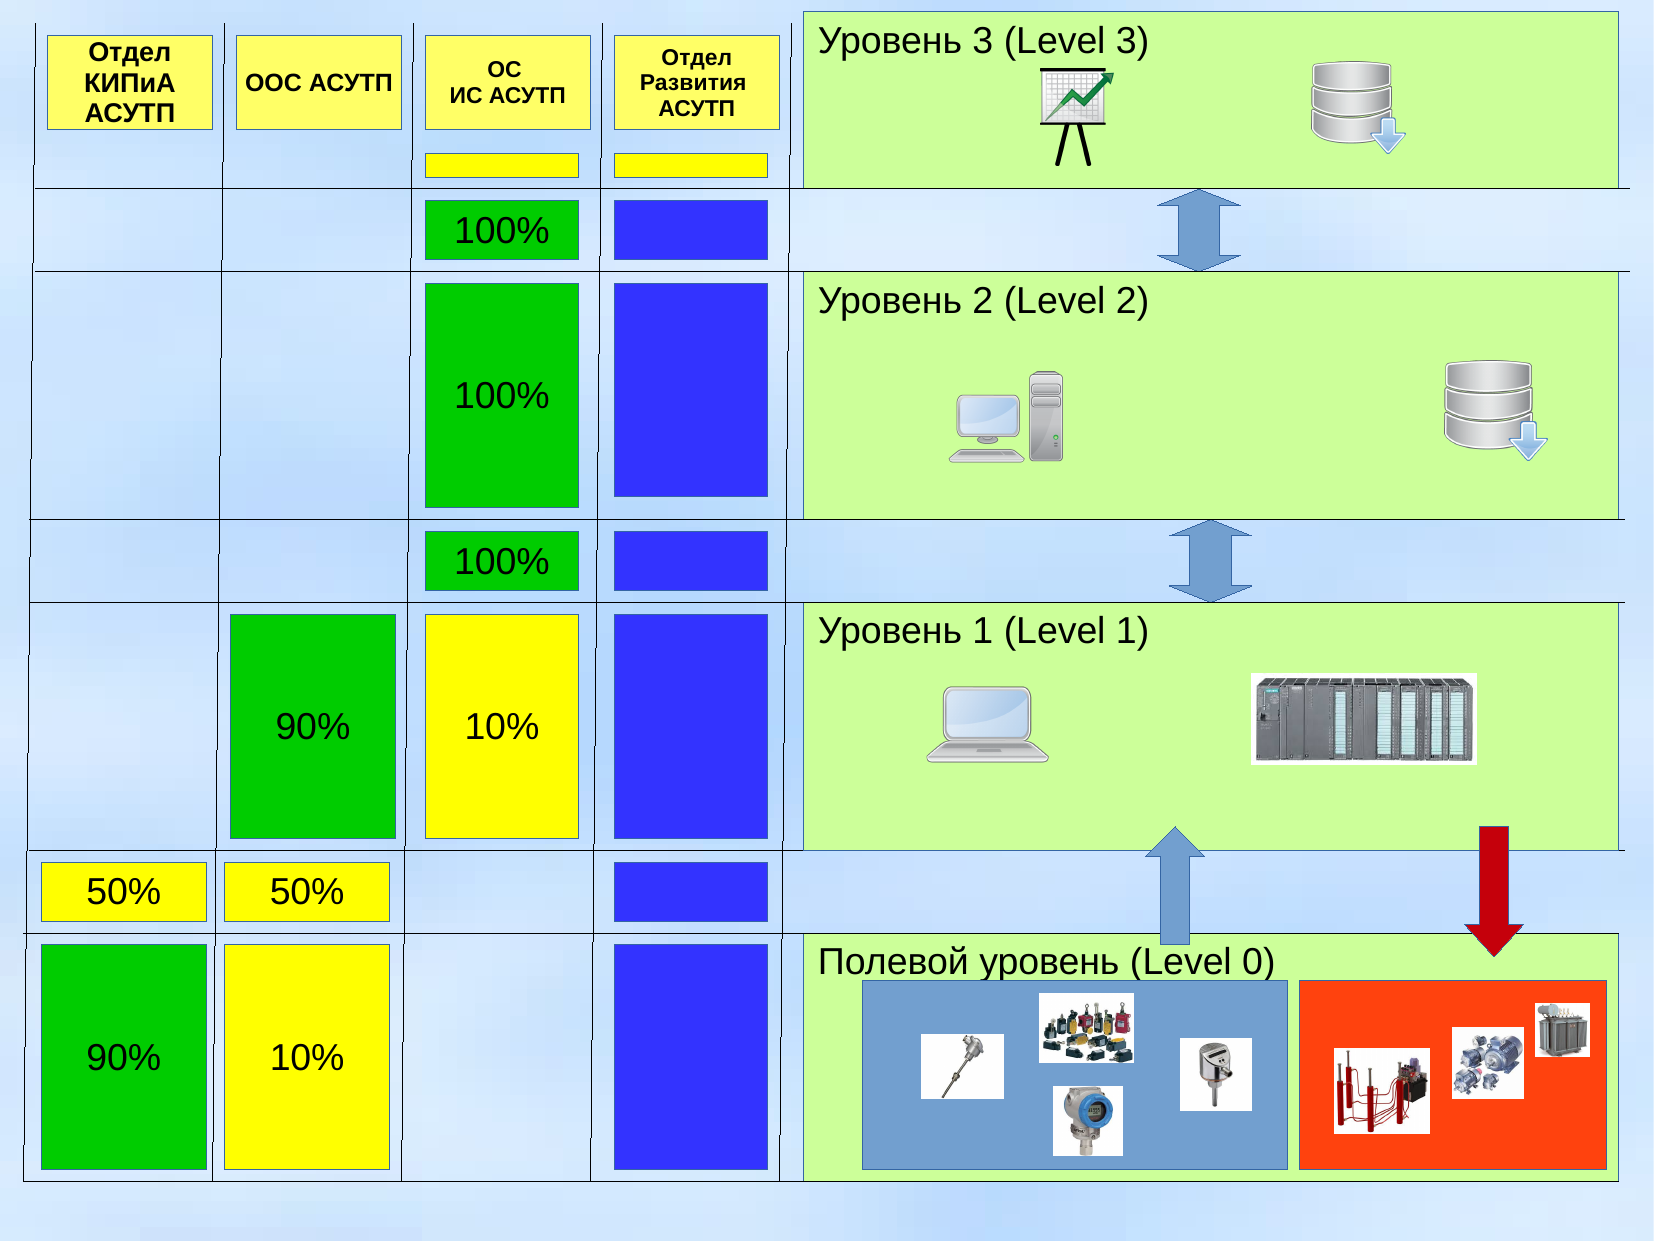

Уровень 3 (Level 3)
Отдел
КИПиА
Отдел
КИПиА
АСУТП
ООС АСУТП
ОС
ИС АСУТП
Отдел
Развития
АСУТП
100%
Уровень 2 (Level 2)
100%
100%
Уровень 1 (Level 1)
90%
10%
50%
50%
Полевой уровень (Level 0)
90%
10%